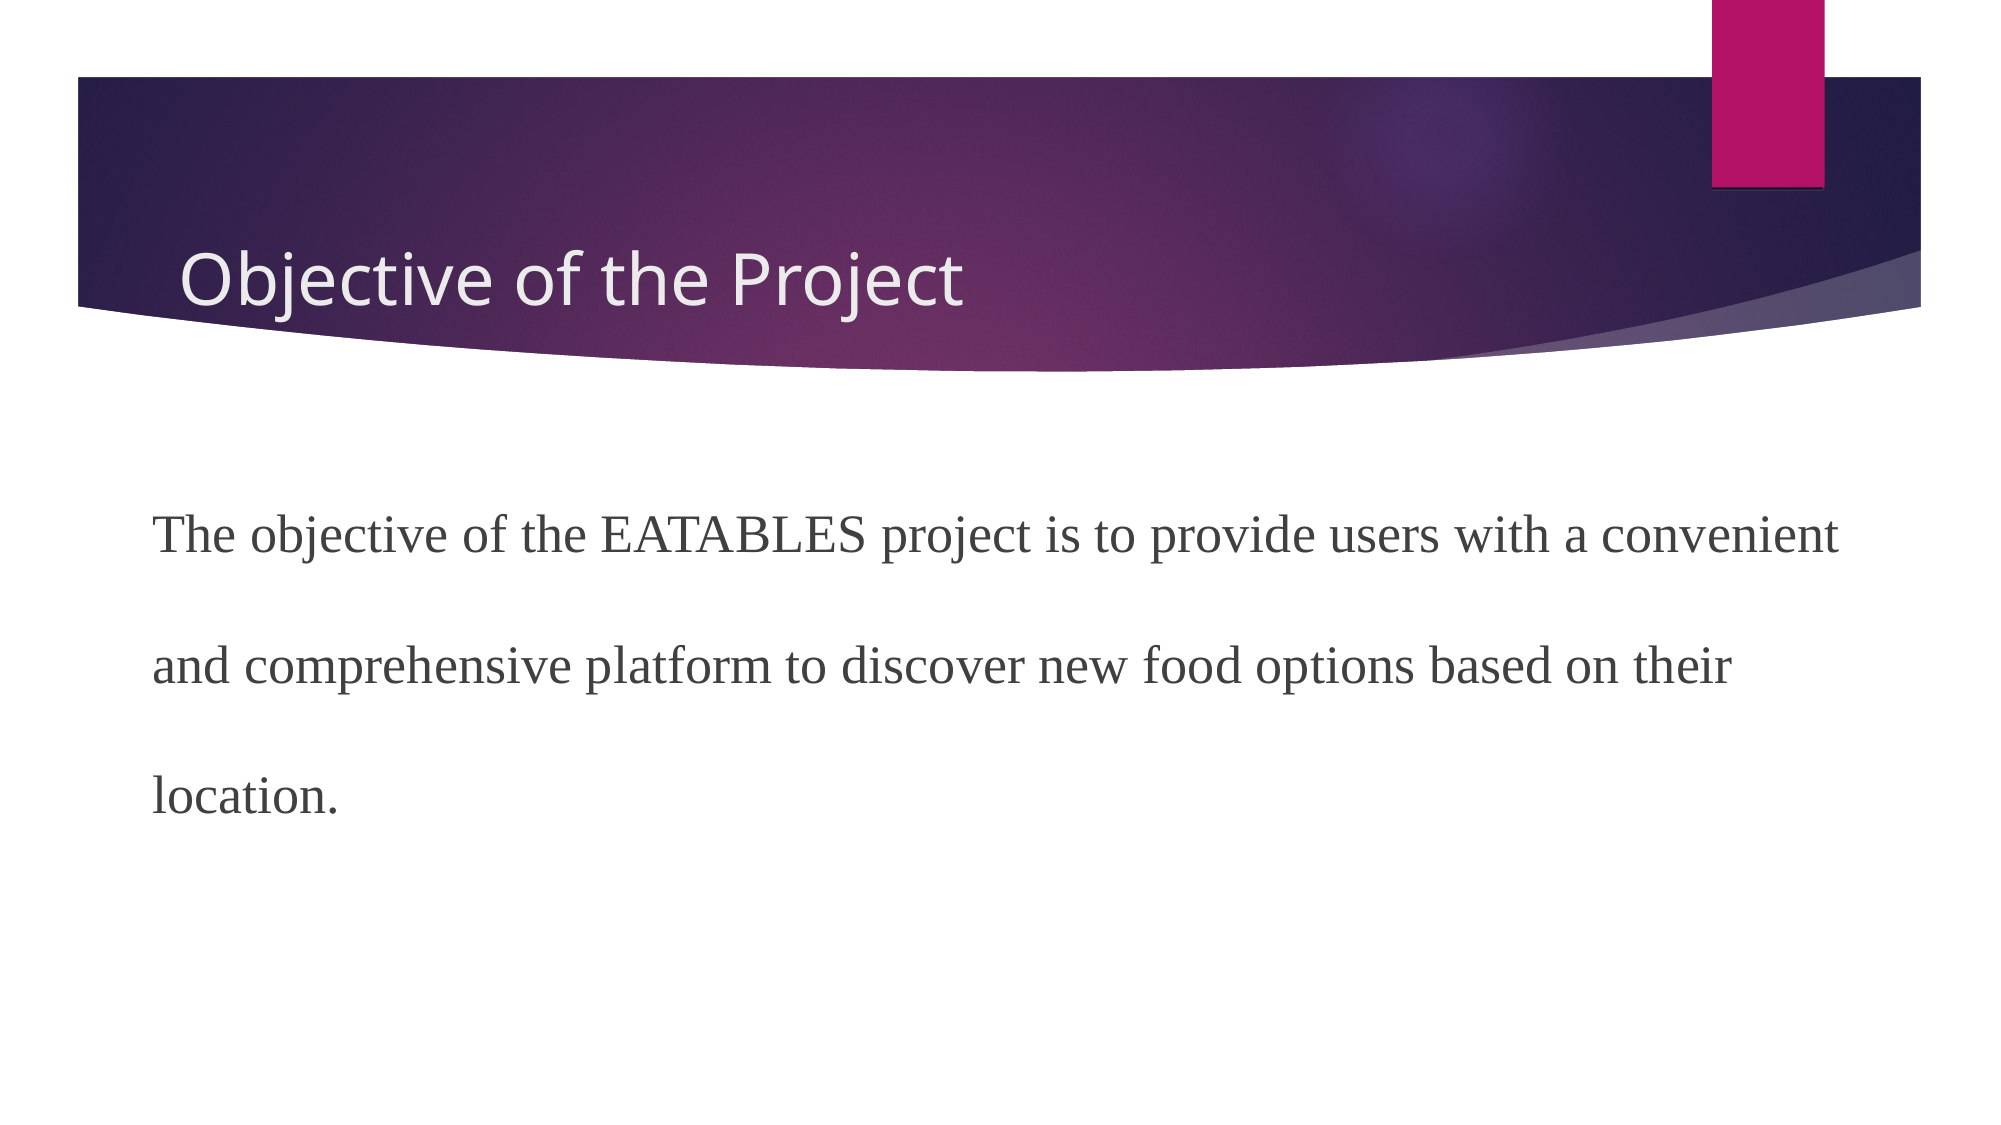

# Objective of the Project
The objective of the EATABLES project is to provide users with a convenient and comprehensive platform to discover new food options based on their location.